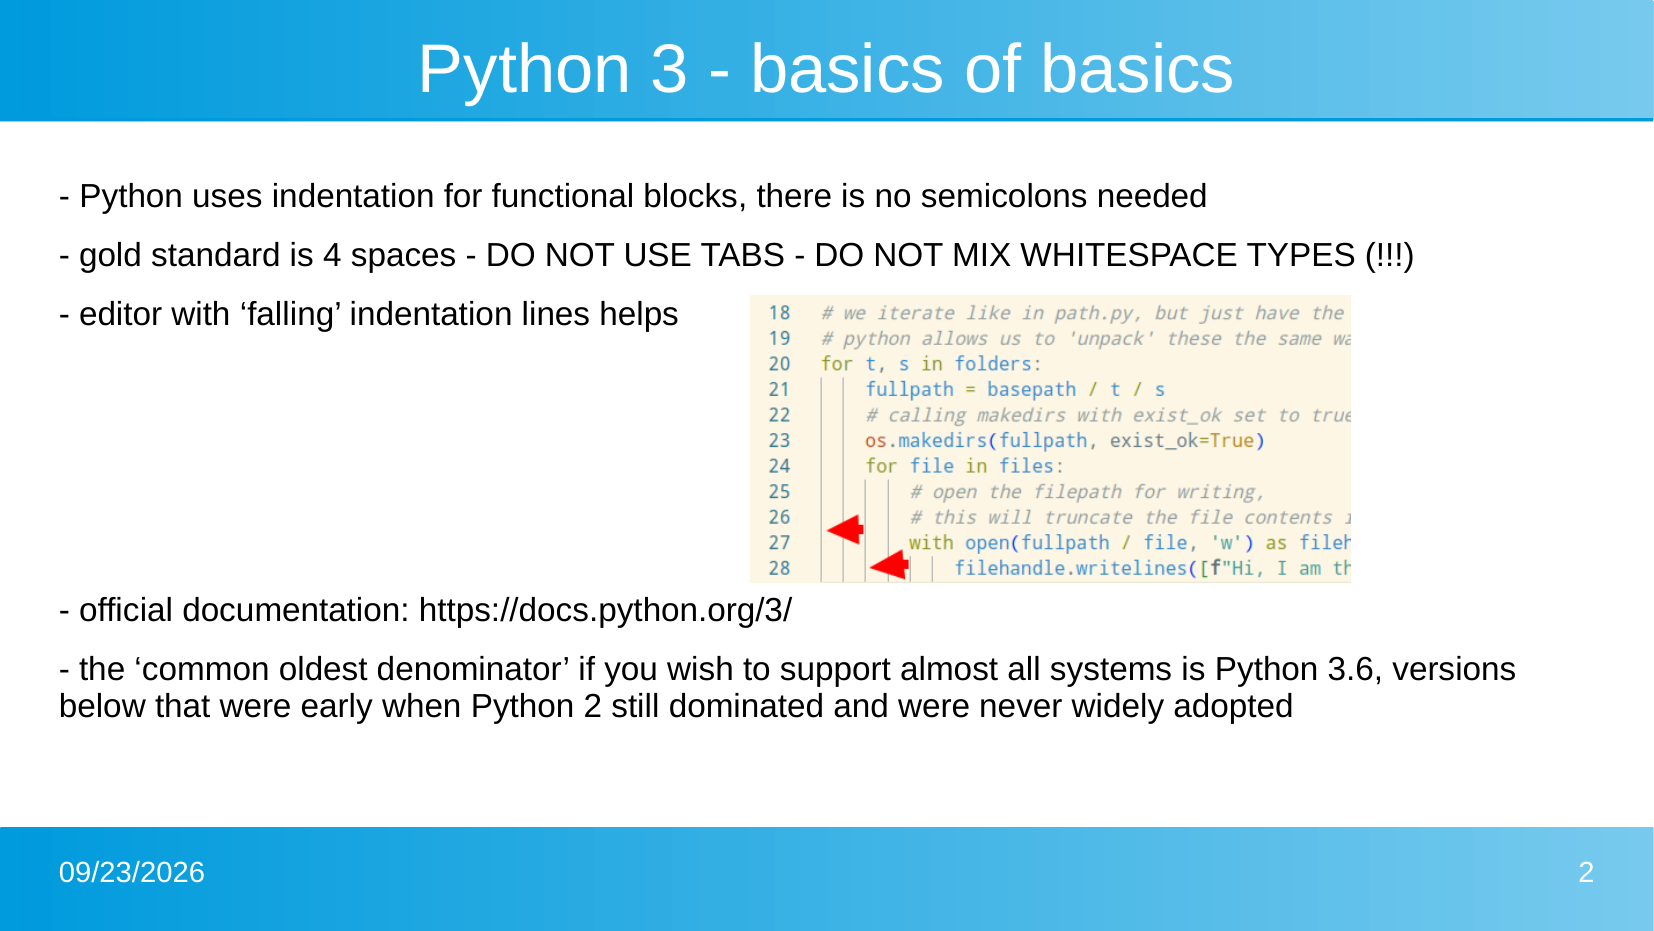

# Python 3 - basics of basics
- Python uses indentation for functional blocks, there is no semicolons needed
- gold standard is 4 spaces - DO NOT USE TABS - DO NOT MIX WHITESPACE TYPES (!!!)
- editor with ‘falling’ indentation lines helps
- official documentation: https://docs.python.org/3/
- the ‘common oldest denominator’ if you wish to support almost all systems is Python 3.6, versions below that were early when Python 2 still dominated and were never widely adopted
2